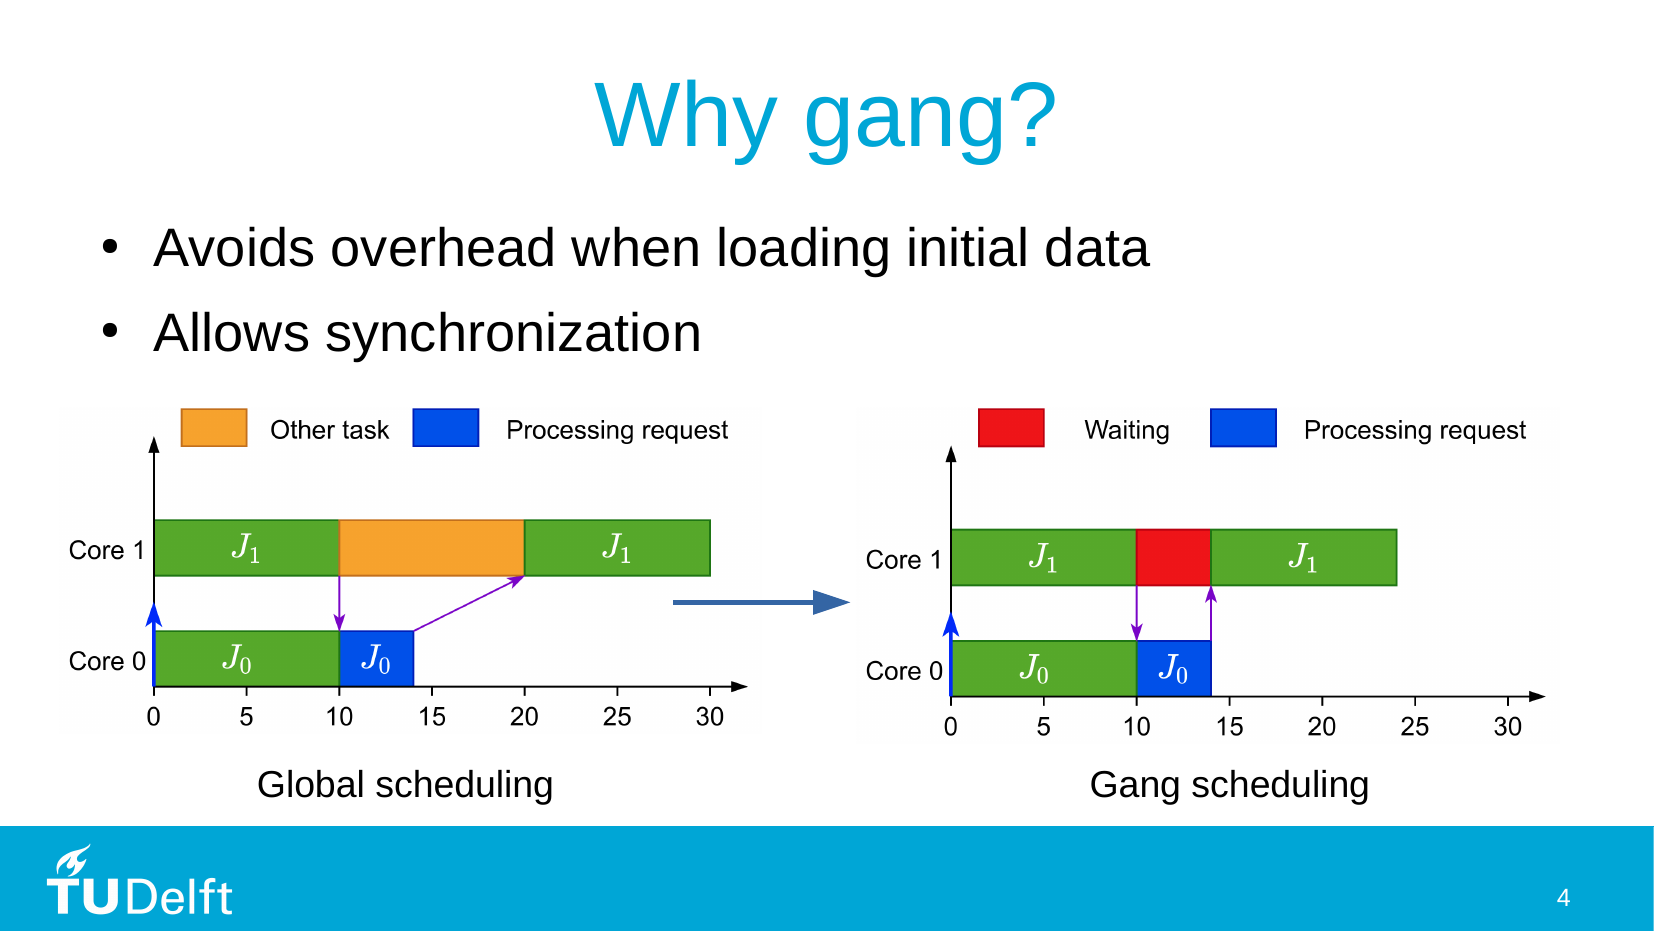

# Why gang?
Avoids overhead when loading initial data
Allows synchronization
Global scheduling
Gang scheduling
4